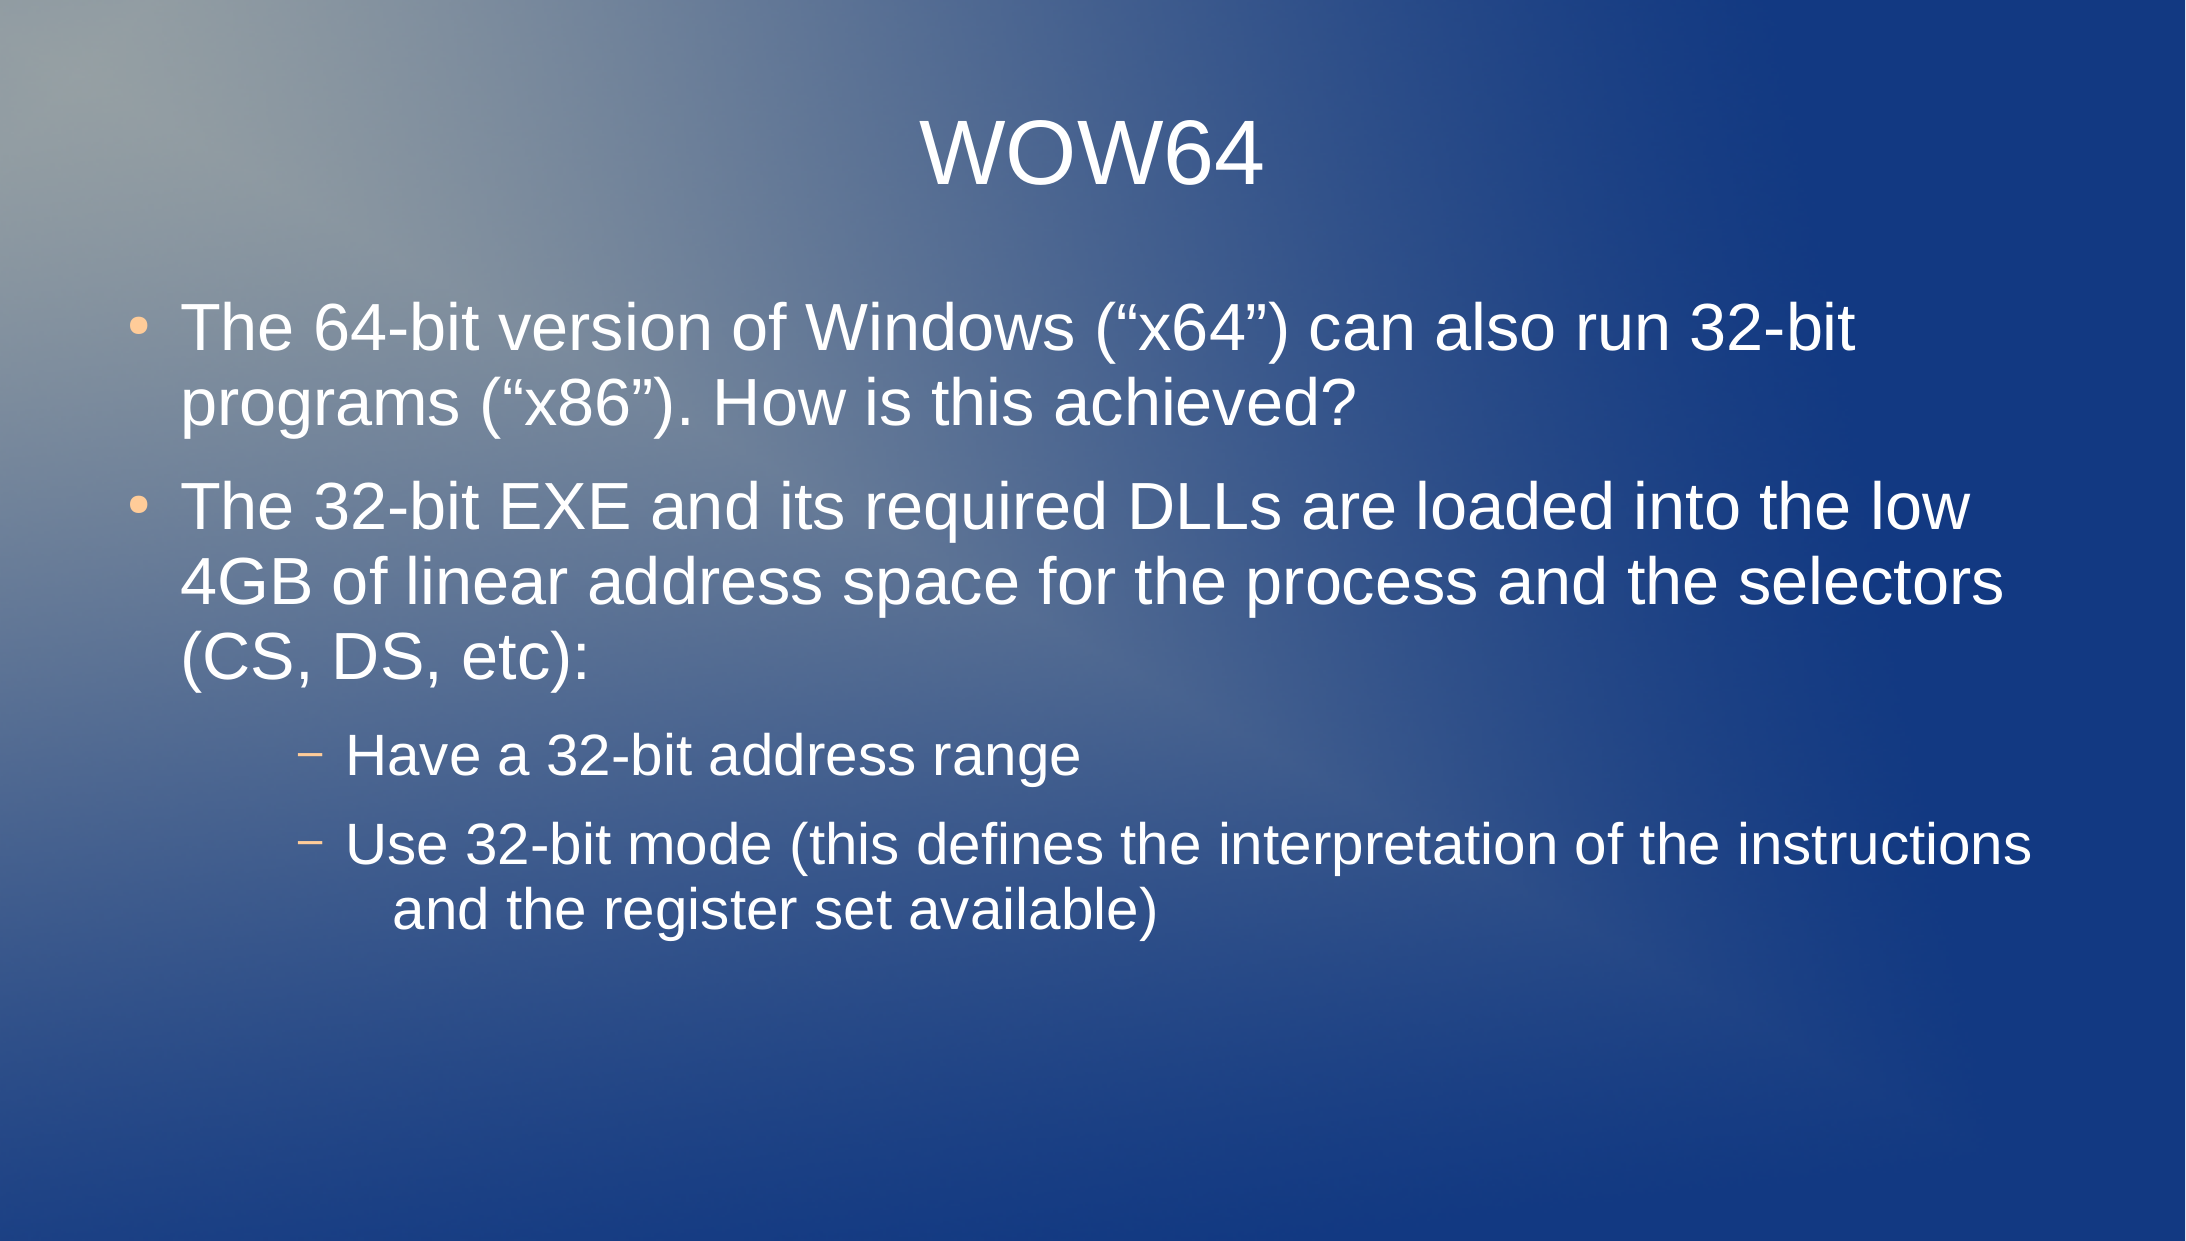

# WOW64
The 64-bit version of Windows (“x64”) can also run 32-bit programs (“x86”). How is this achieved?
The 32-bit EXE and its required DLLs are loaded into the low 4GB of linear address space for the process and the selectors (CS, DS, etc):
Have a 32-bit address range
Use 32-bit mode (this defines the interpretation of the instructions and the register set available)